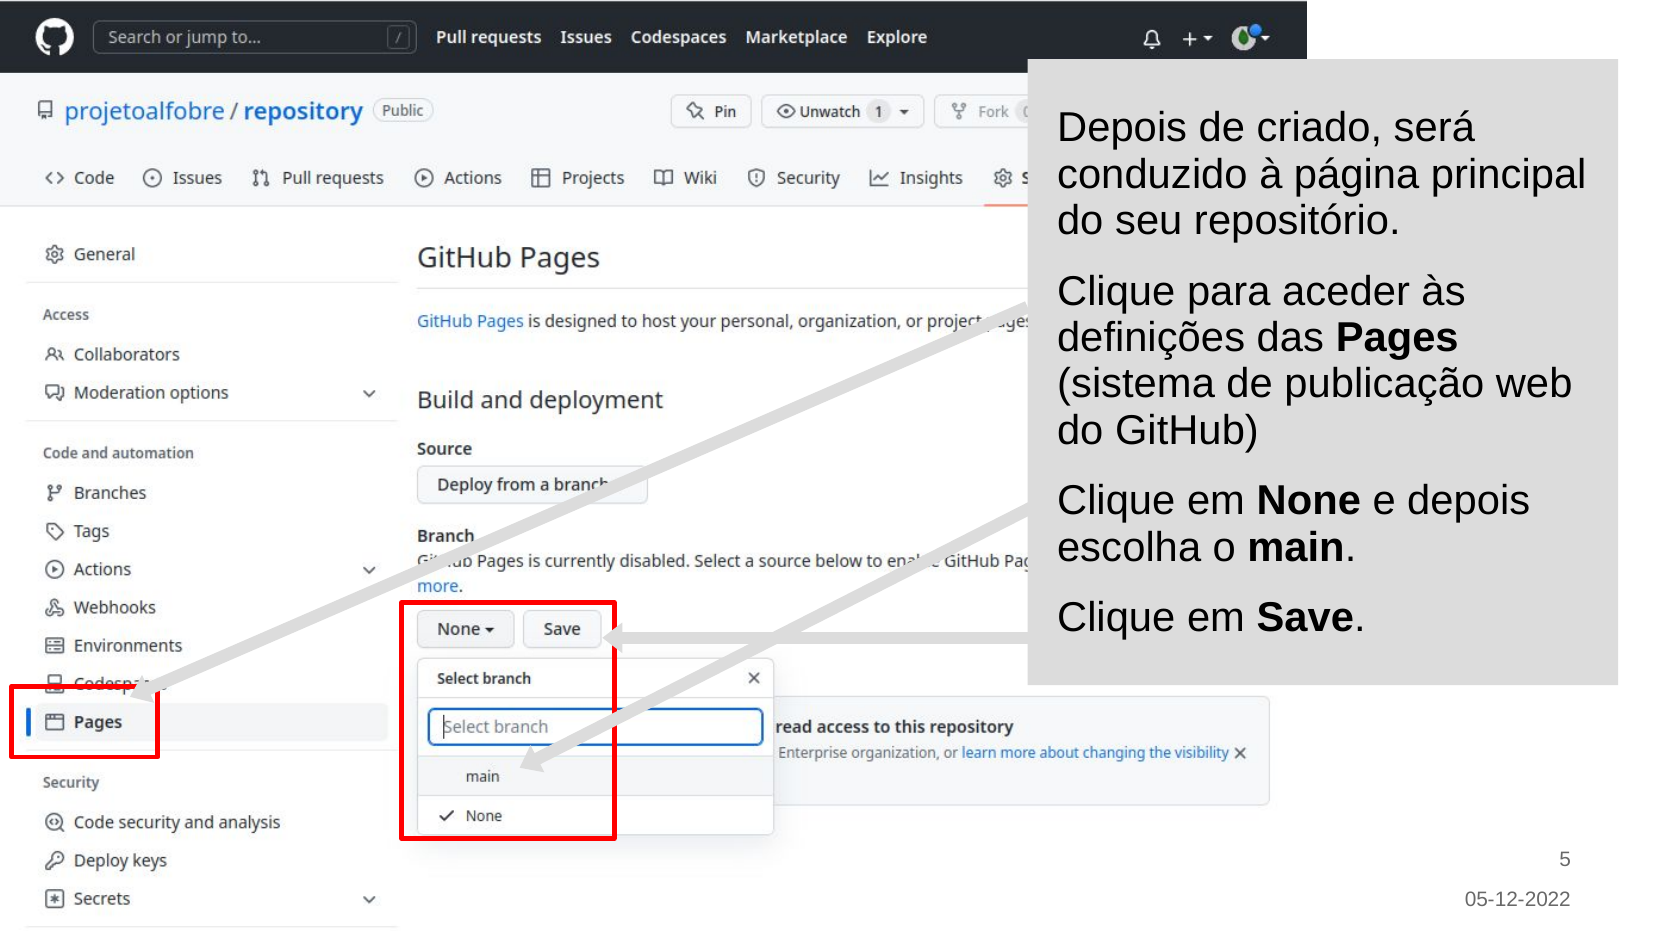

#
Depois de criado, será conduzido à página principal do seu repositório.
Clique para aceder às definições das Pages (sistema de publicação web do GitHub)
Clique em None e depois escolha o main.
Clique em Save.
@ Celorico da Beira | Nelson Gonçalves
5
05-12-2022